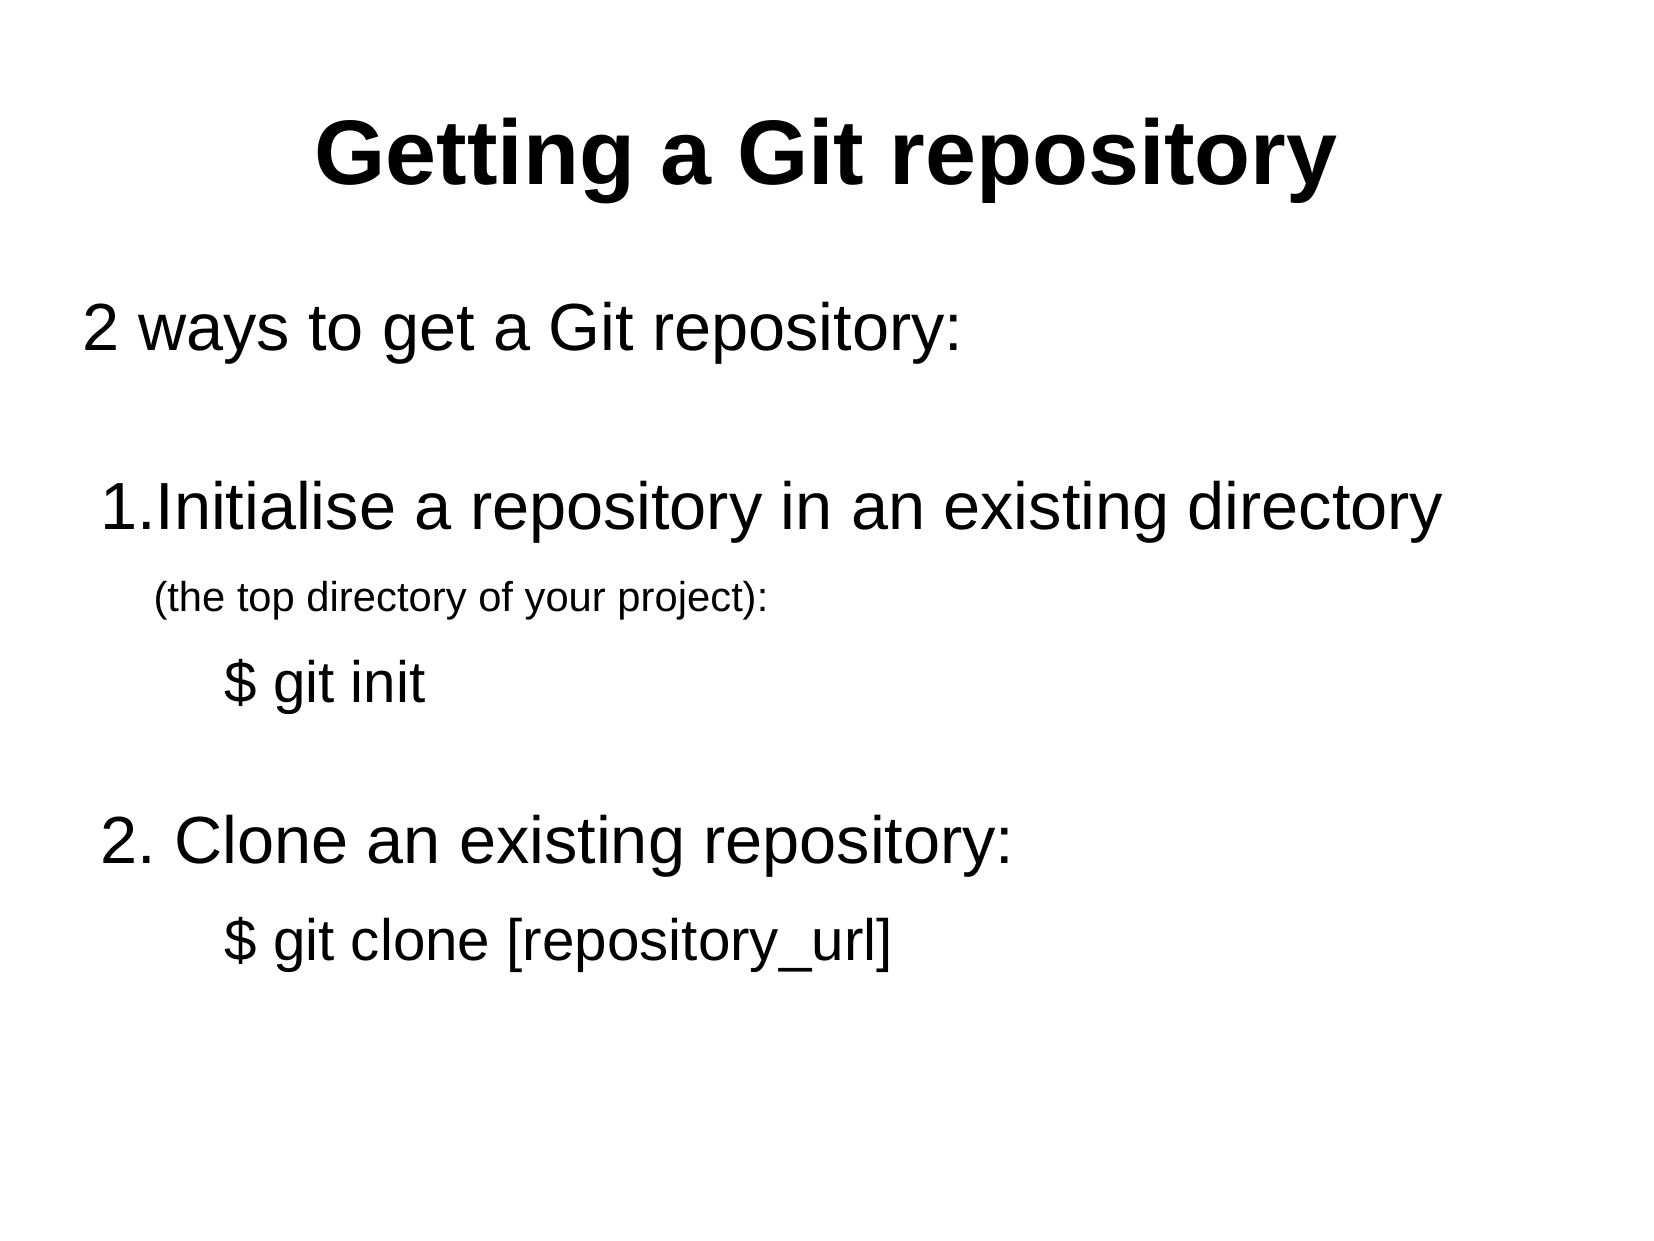

# Getting a Git repository
2 ways to get a Git repository:
Initialise a repository in an existing directory
(the top directory of your project):
$ git init
 Clone an existing repository:
$ git clone [repository_url]